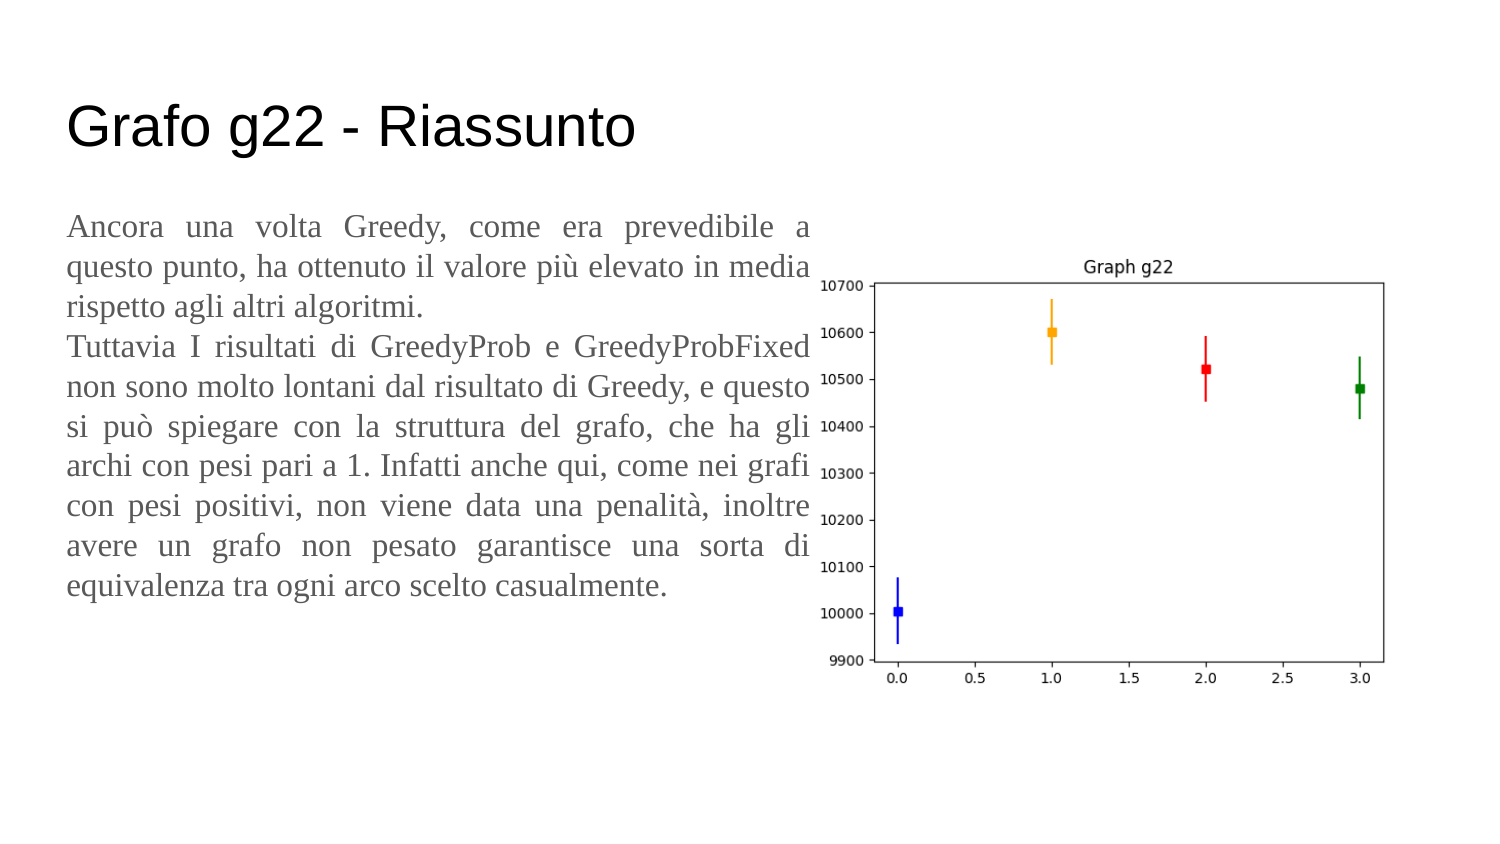

# Grafo g22 - Riassunto
Ancora una volta Greedy, come era prevedibile a questo punto, ha ottenuto il valore più elevato in media rispetto agli altri algoritmi.
Tuttavia I risultati di GreedyProb e GreedyProbFixed non sono molto lontani dal risultato di Greedy, e questo si può spiegare con la struttura del grafo, che ha gli archi con pesi pari a 1. Infatti anche qui, come nei grafi con pesi positivi, non viene data una penalità, inoltre avere un grafo non pesato garantisce una sorta di equivalenza tra ogni arco scelto casualmente.